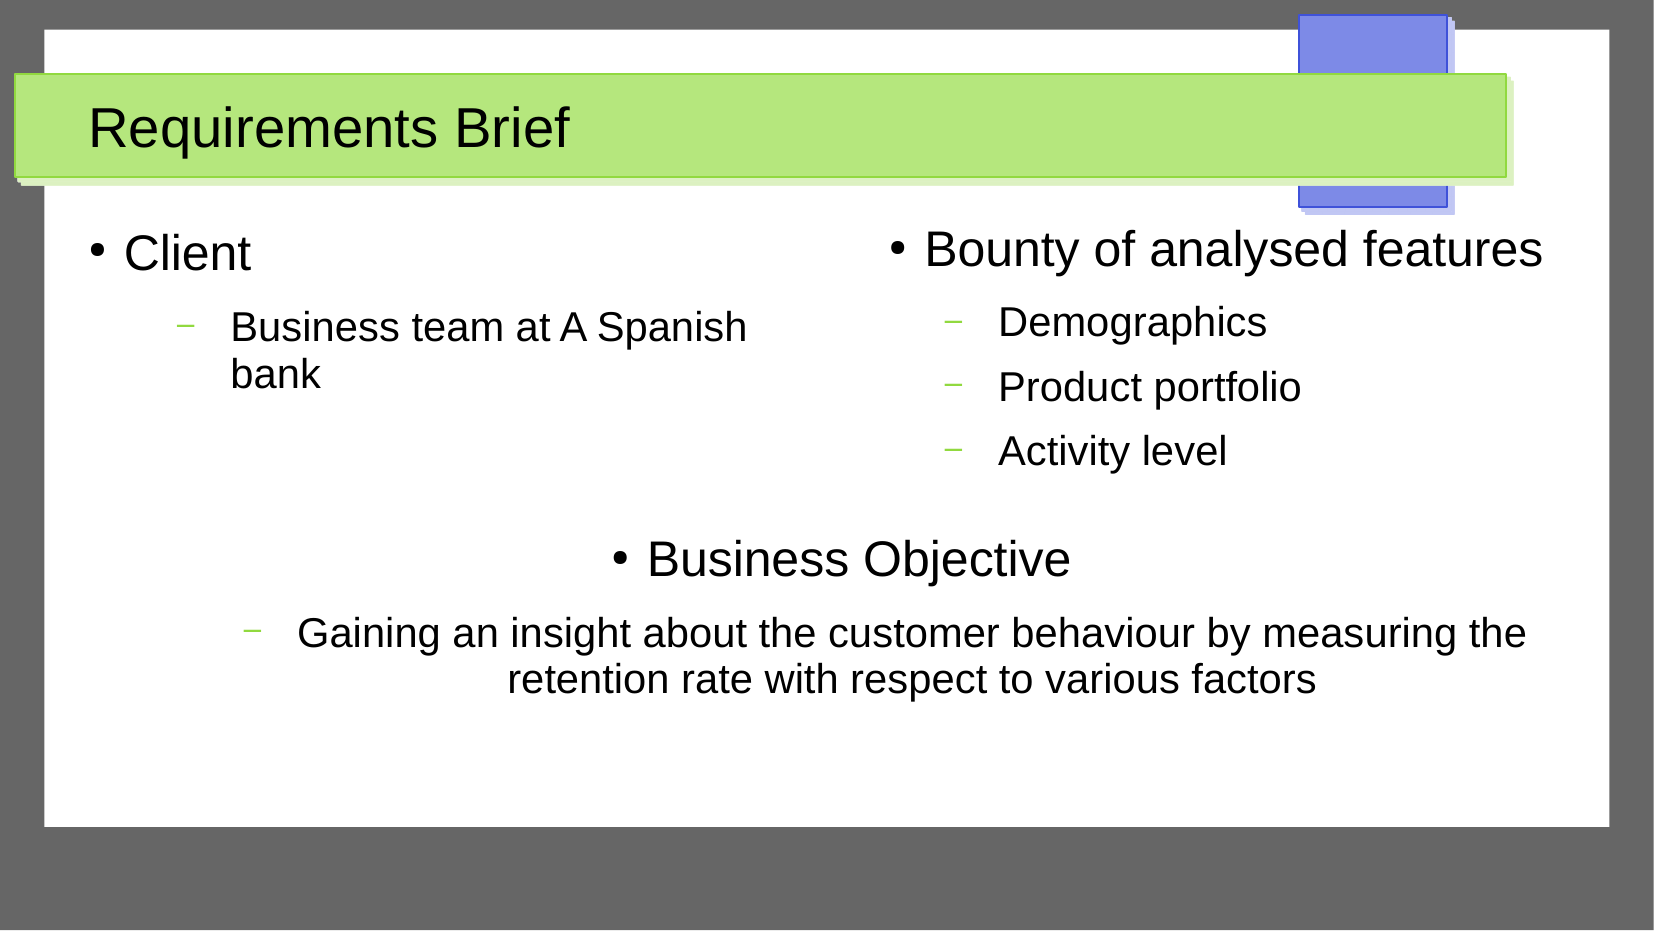

# Requirements Brief
Client
Business team at A Spanish bank
Bounty of analysed features
Demographics
Product portfolio
Activity level
Business Objective
Gaining an insight about the customer behaviour by measuring the retention rate with respect to various factors